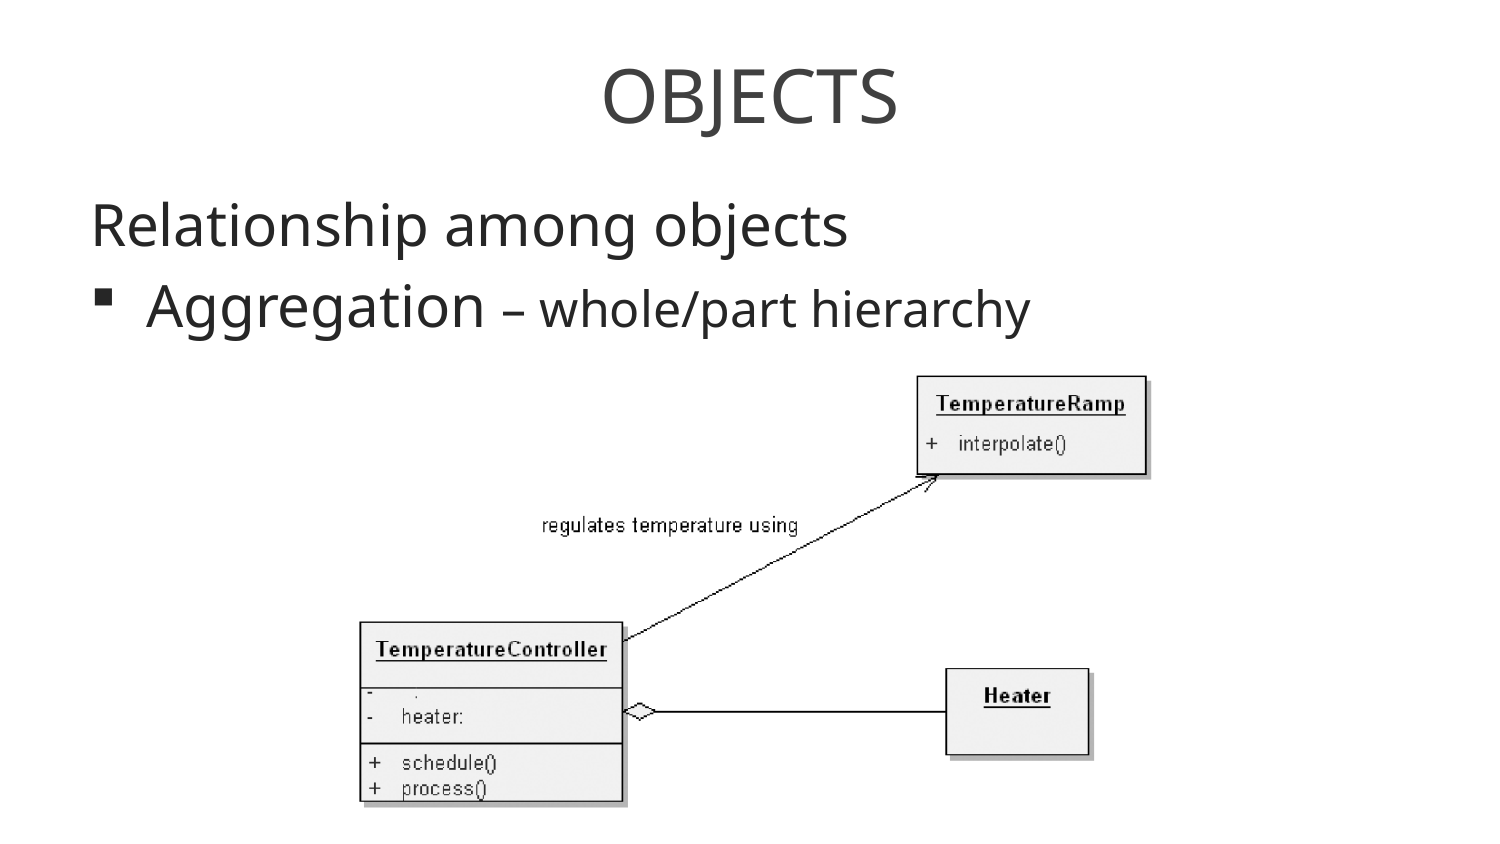

# objects
Relationship among objects
Aggregation – whole/part hierarchy